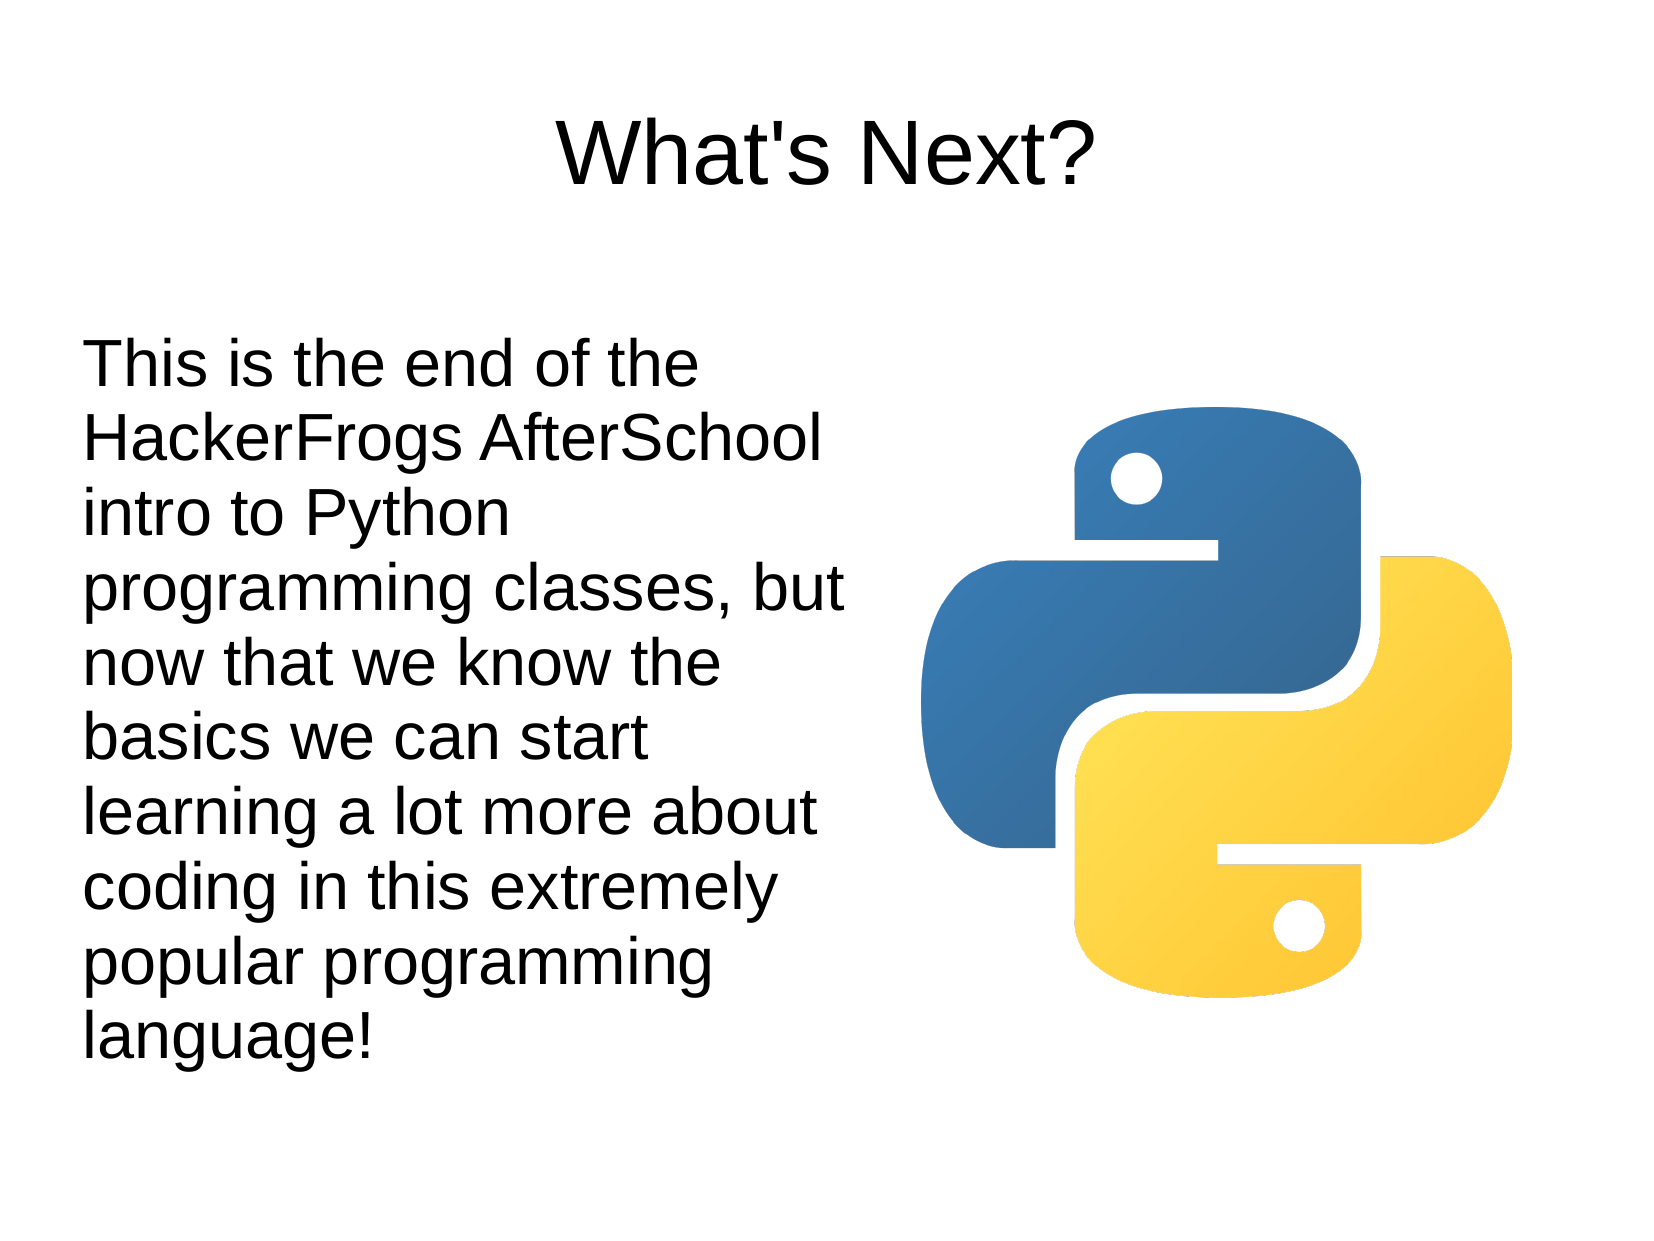

# What's Next?
This is the end of the
HackerFrogs AfterSchool
intro to Python
programming classes, but
now that we know the
basics we can start
learning a lot more about
coding in this extremely
popular programming
language!